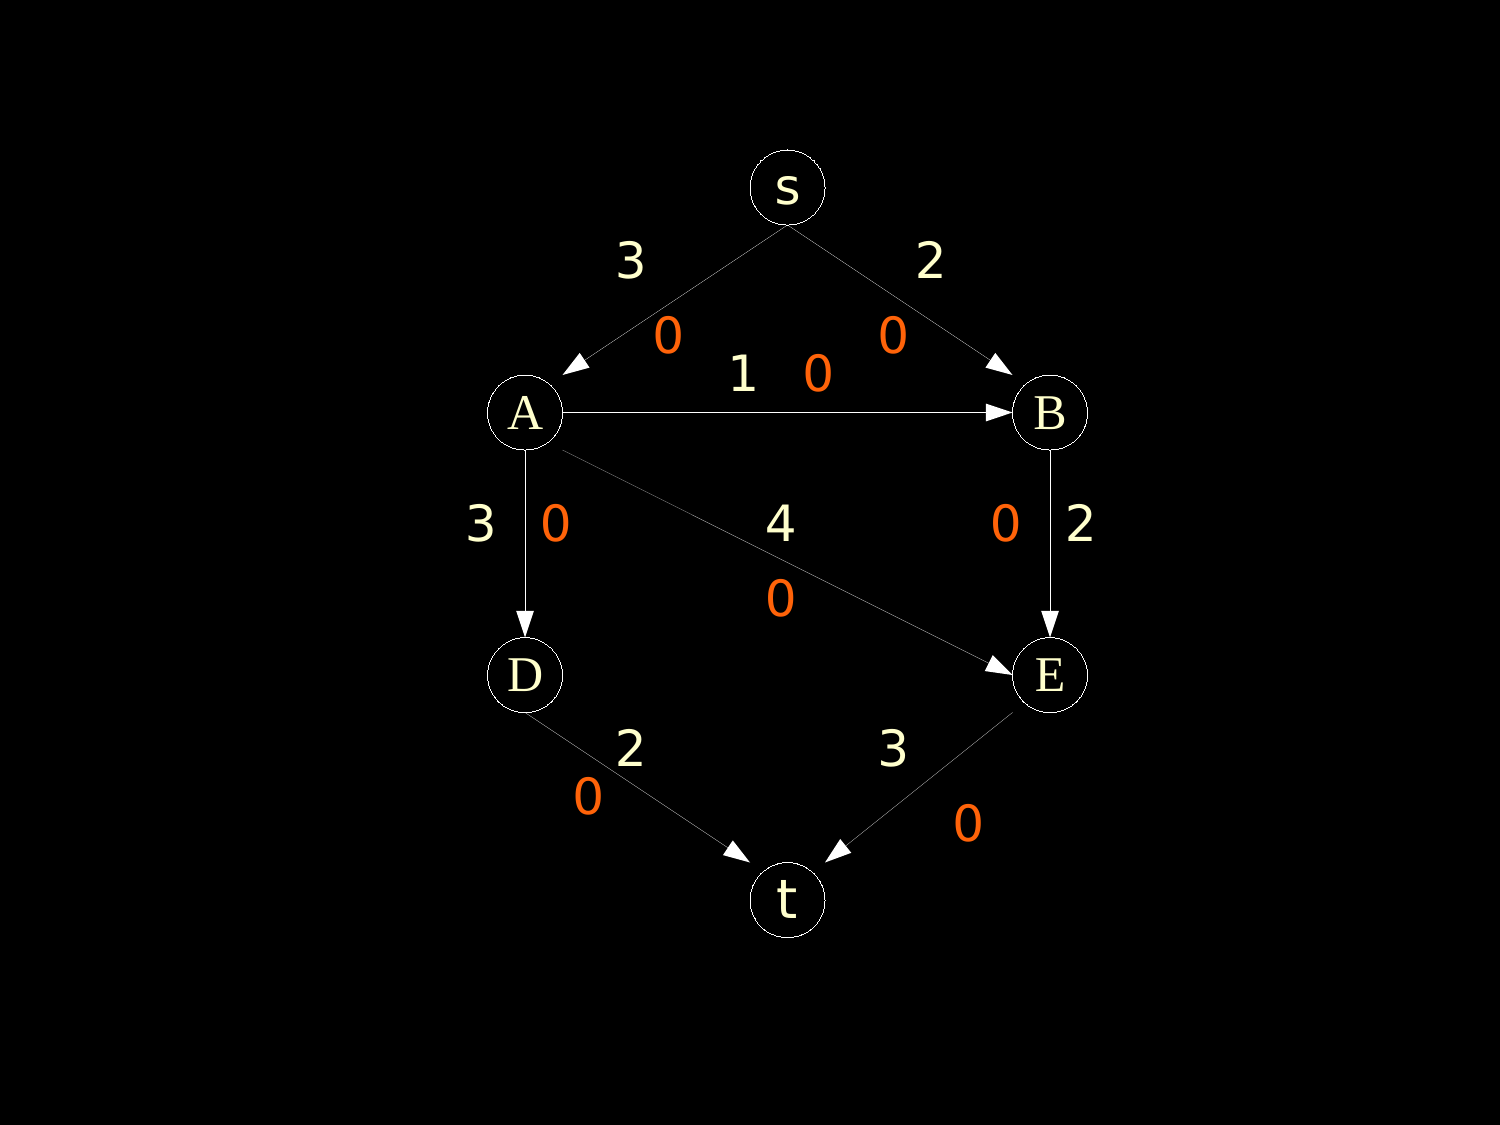

s
3
2
0
0
1
0
A
B
3
0
4
0
2
0
D
E
2
3
0
0
t